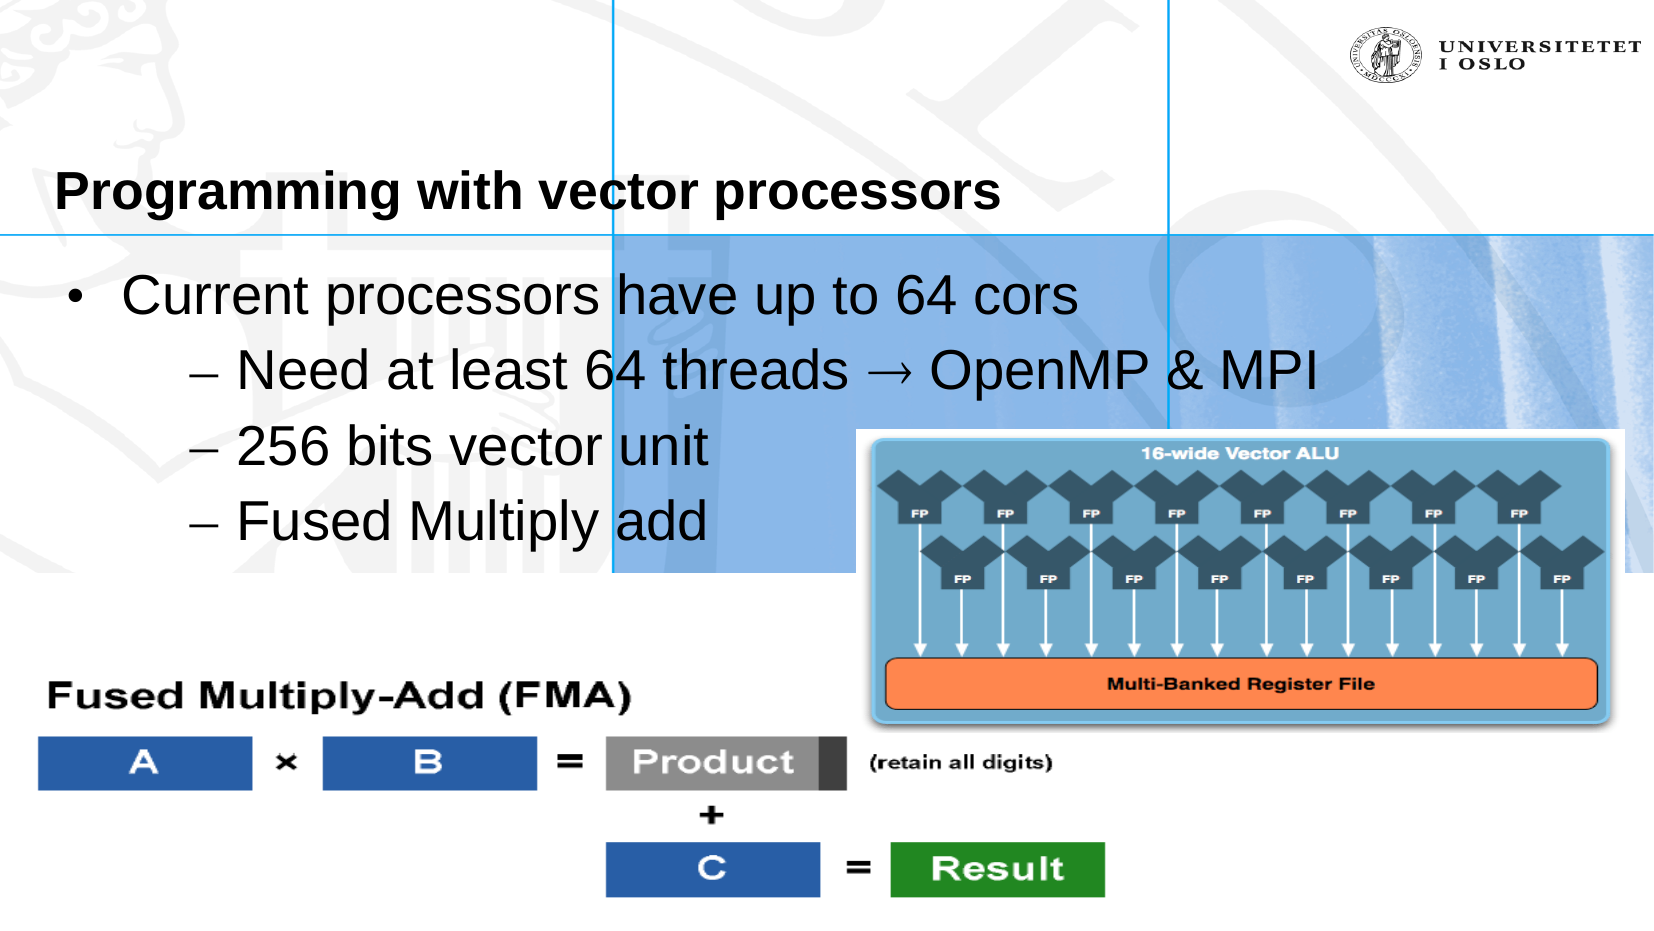

# Programming with vector processors
Current processors have up to 64 cors
Need at least 64 threads  OpenMP & MPI
256 bits vector unit
Fused Multiply add